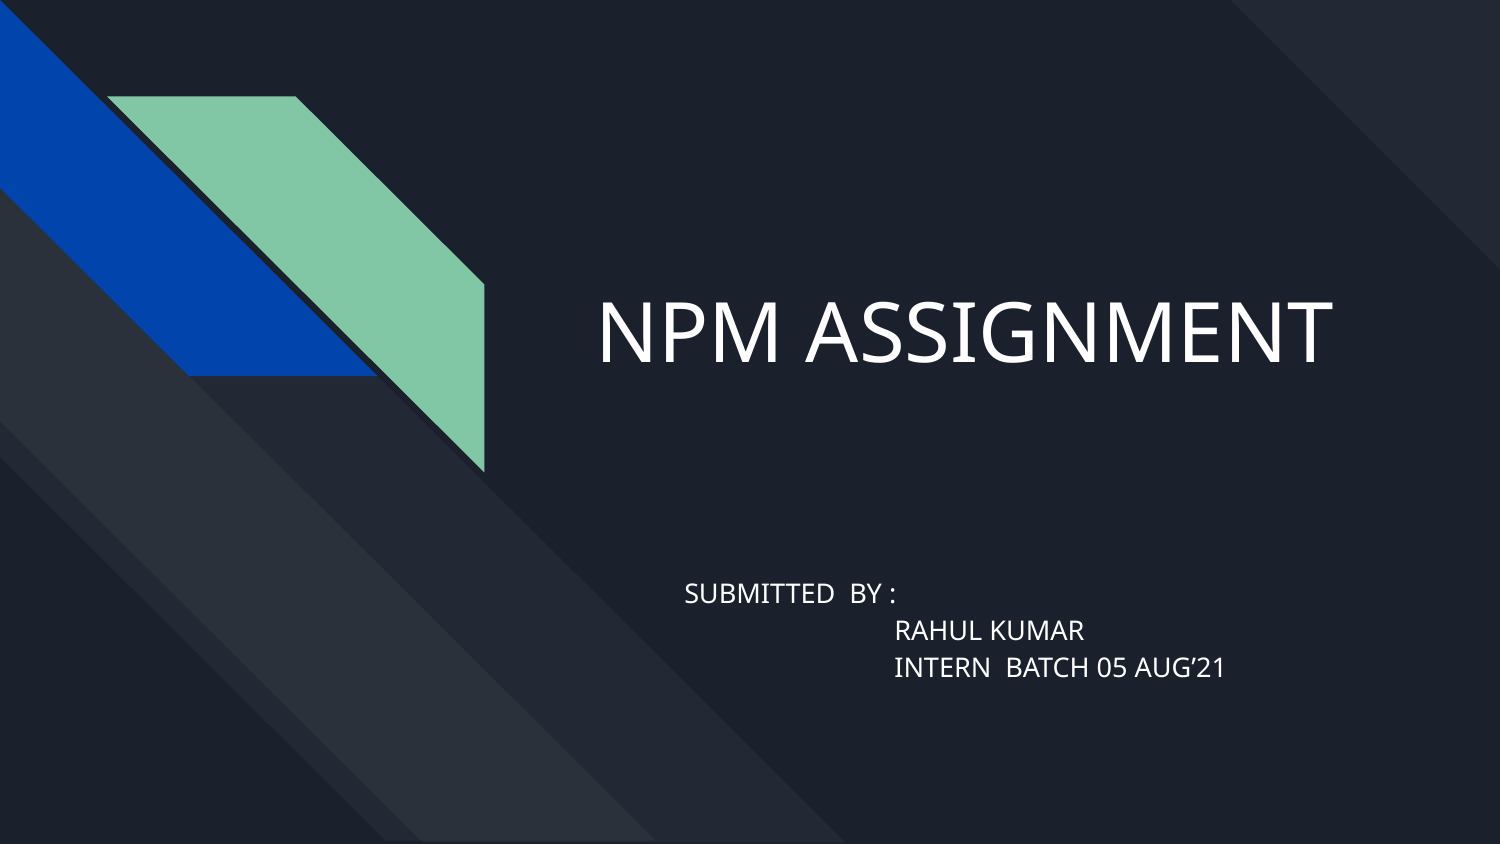

# NPM ASSIGNMENT
SUBMITTED BY :
 RAHUL KUMAR
 INTERN BATCH 05 AUG’21